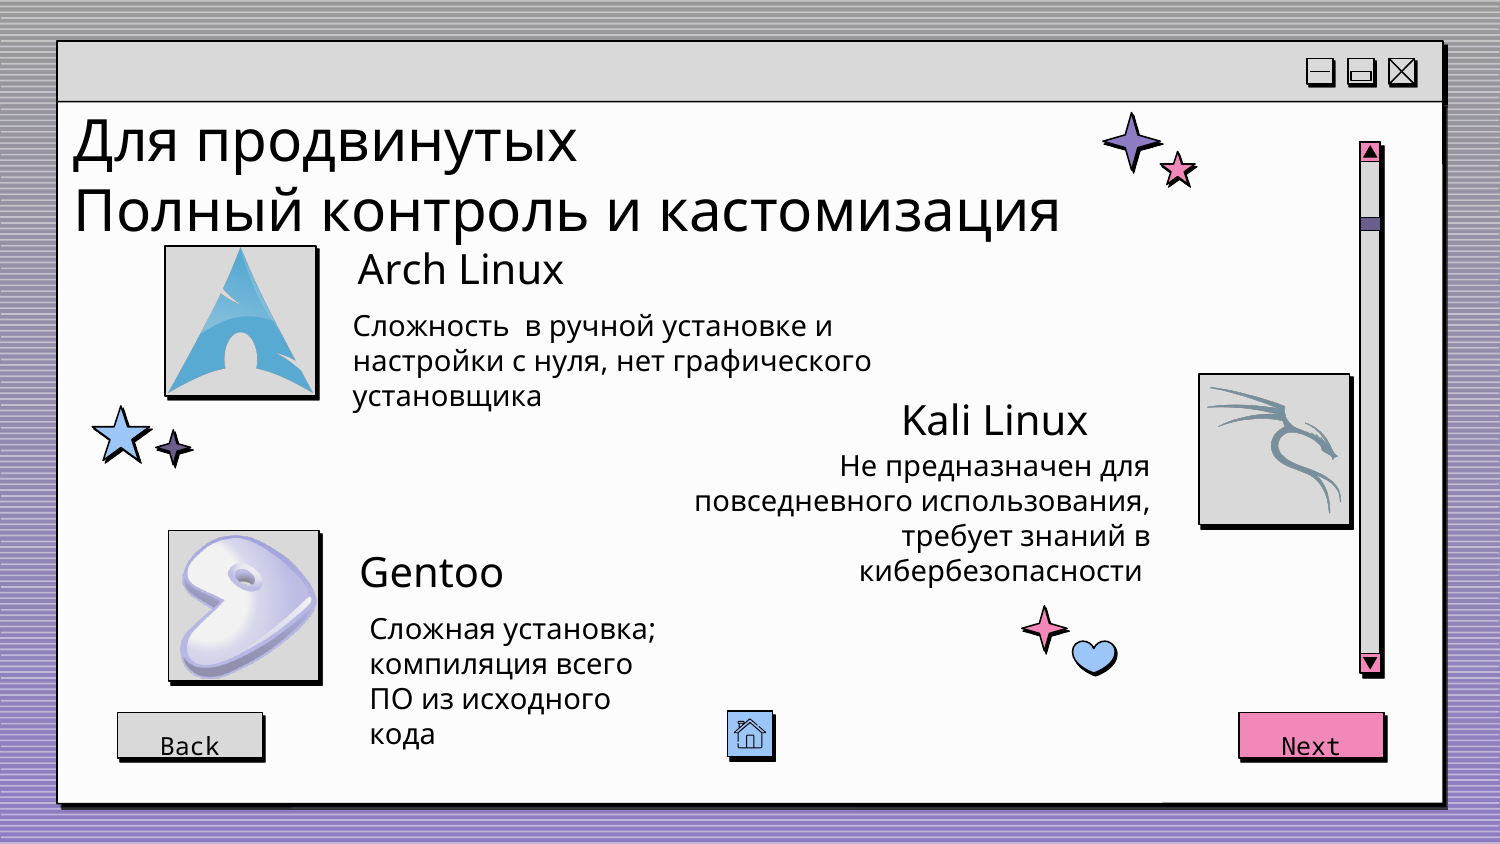

# Для продвинутых Полный контроль и кастомизация
Arch Linux
Сложность в ручной установке и настройки с нуля, нет графического установщика
Kali Linux
Не предназначен для повседневного использования, требует знаний в кибербезопасности
Gentoo
Сложная установка; компиляция всего ПО из исходного кода
Back
Next